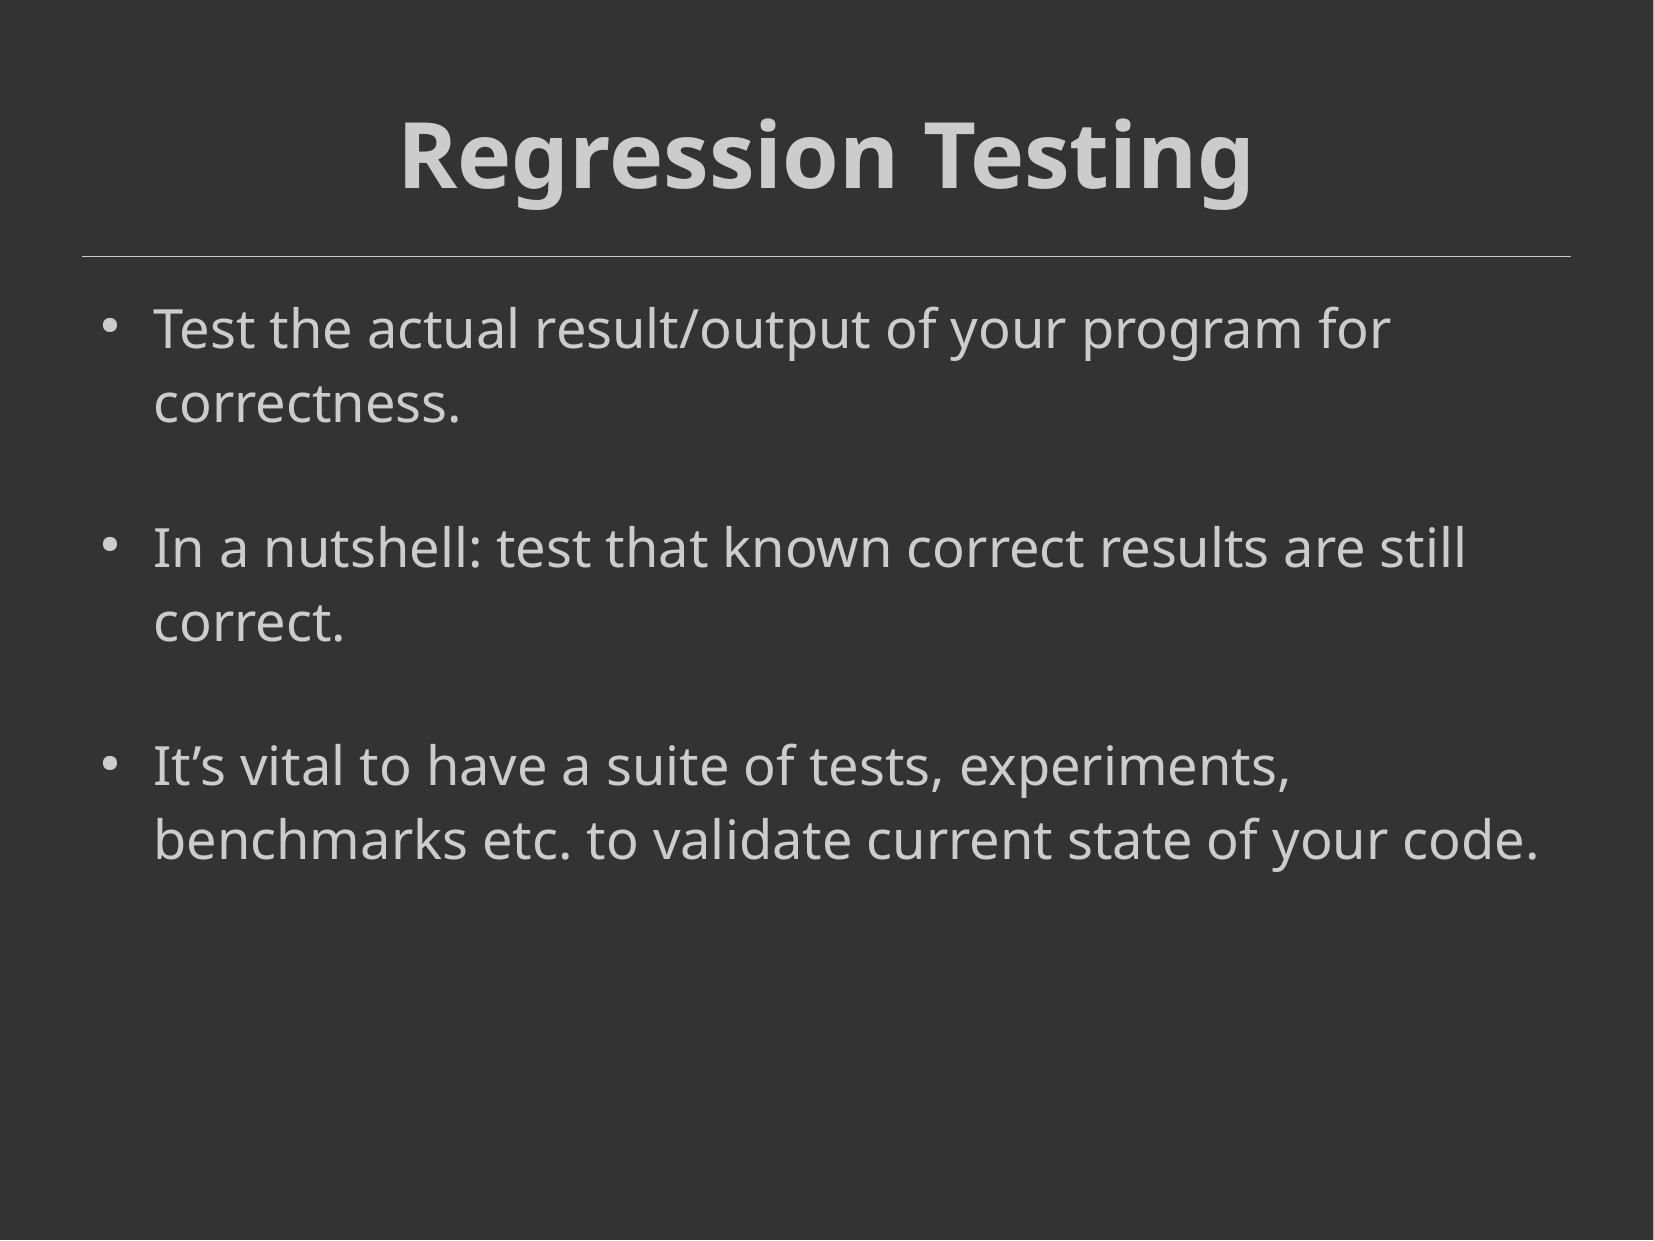

# Regression Testing
Test the actual result/output of your program for correctness.
In a nutshell: test that known correct results are still correct.
It’s vital to have a suite of tests, experiments, benchmarks etc. to validate current state of your code.